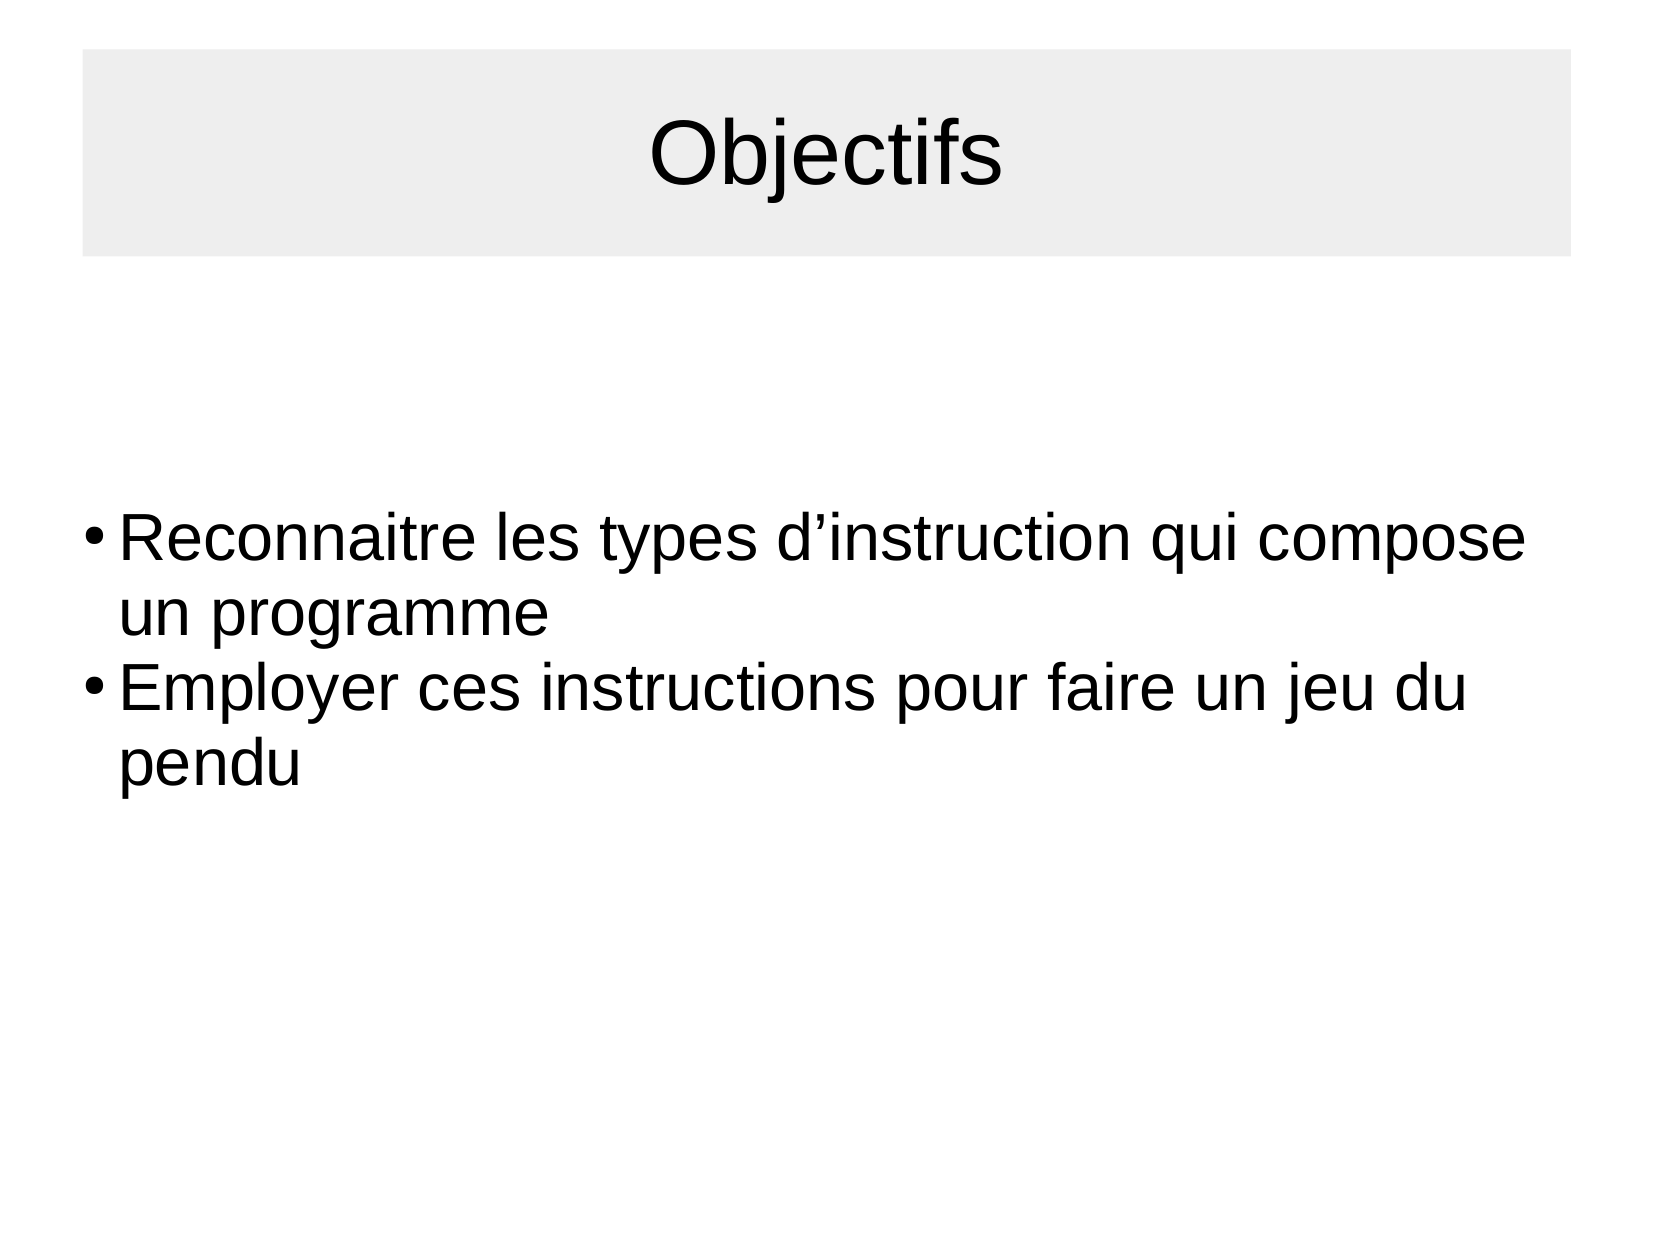

# Objectifs
Reconnaitre les types d’instruction qui compose un programme
Employer ces instructions pour faire un jeu du pendu